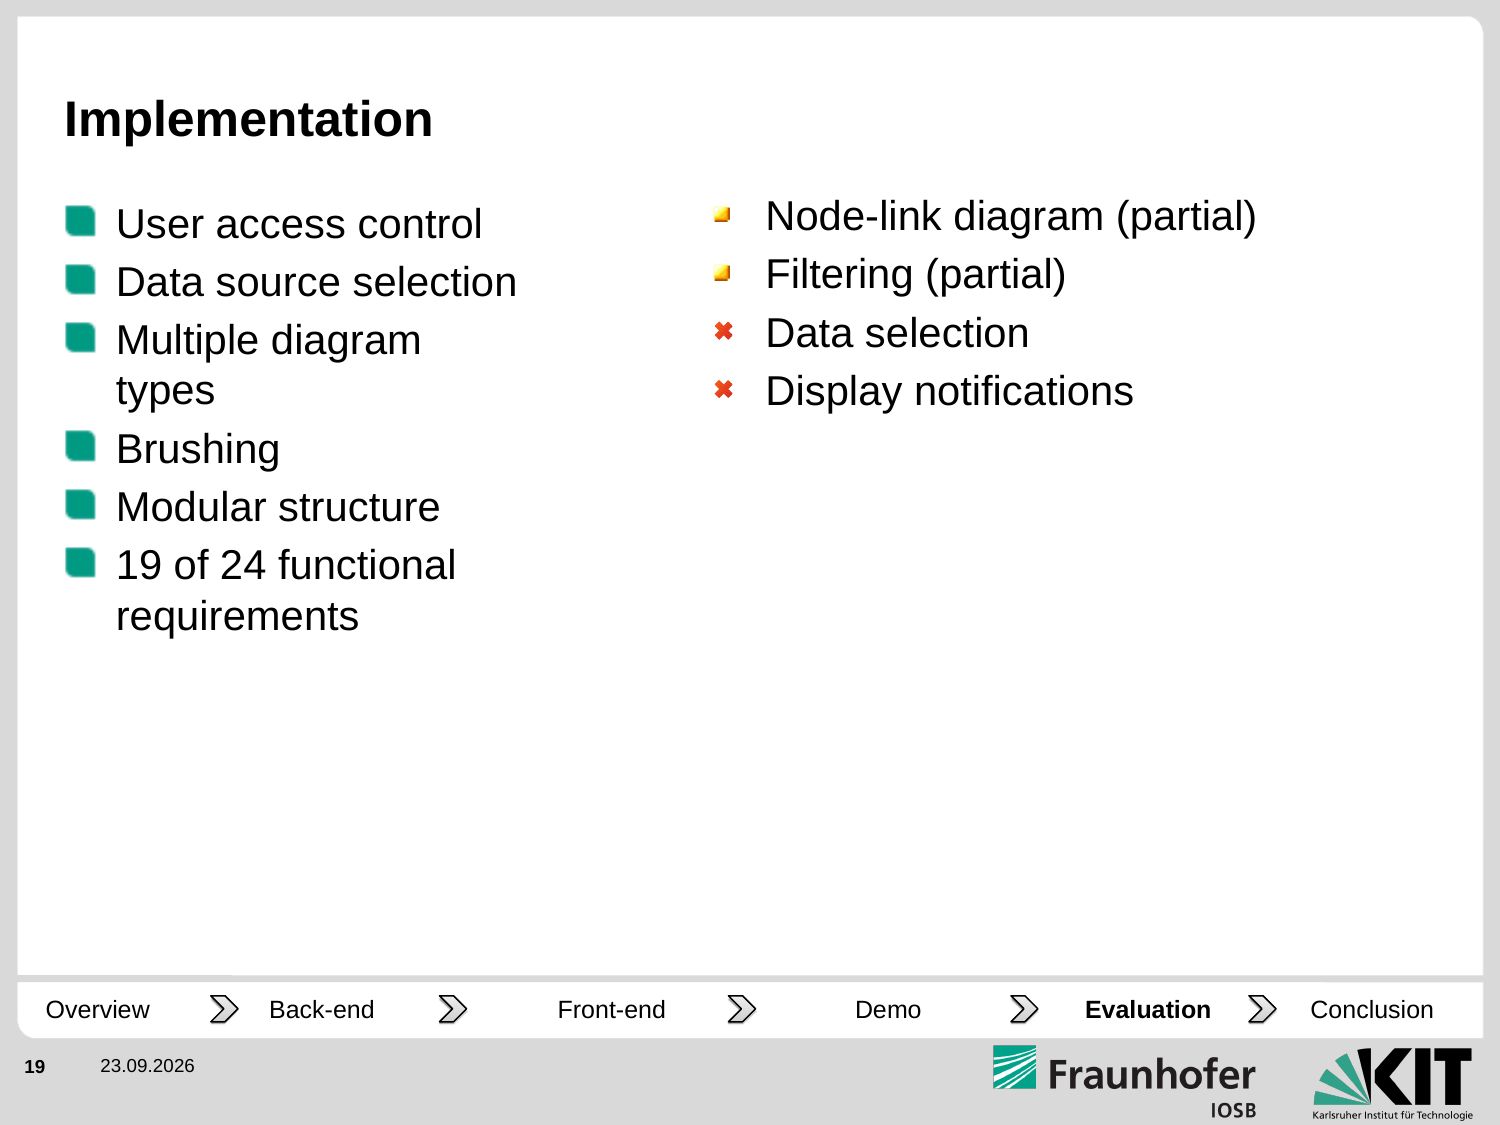

# Implementation
Node-link diagram (partial)
Filtering (partial)
Data selection
Display notifications
User access control
Data source selection
Multiple diagram types
Brushing
Modular structure
19 of 24 functional requirements
Overview
Back-end
Front-end
Demo
Evaluation
Conclusion
19